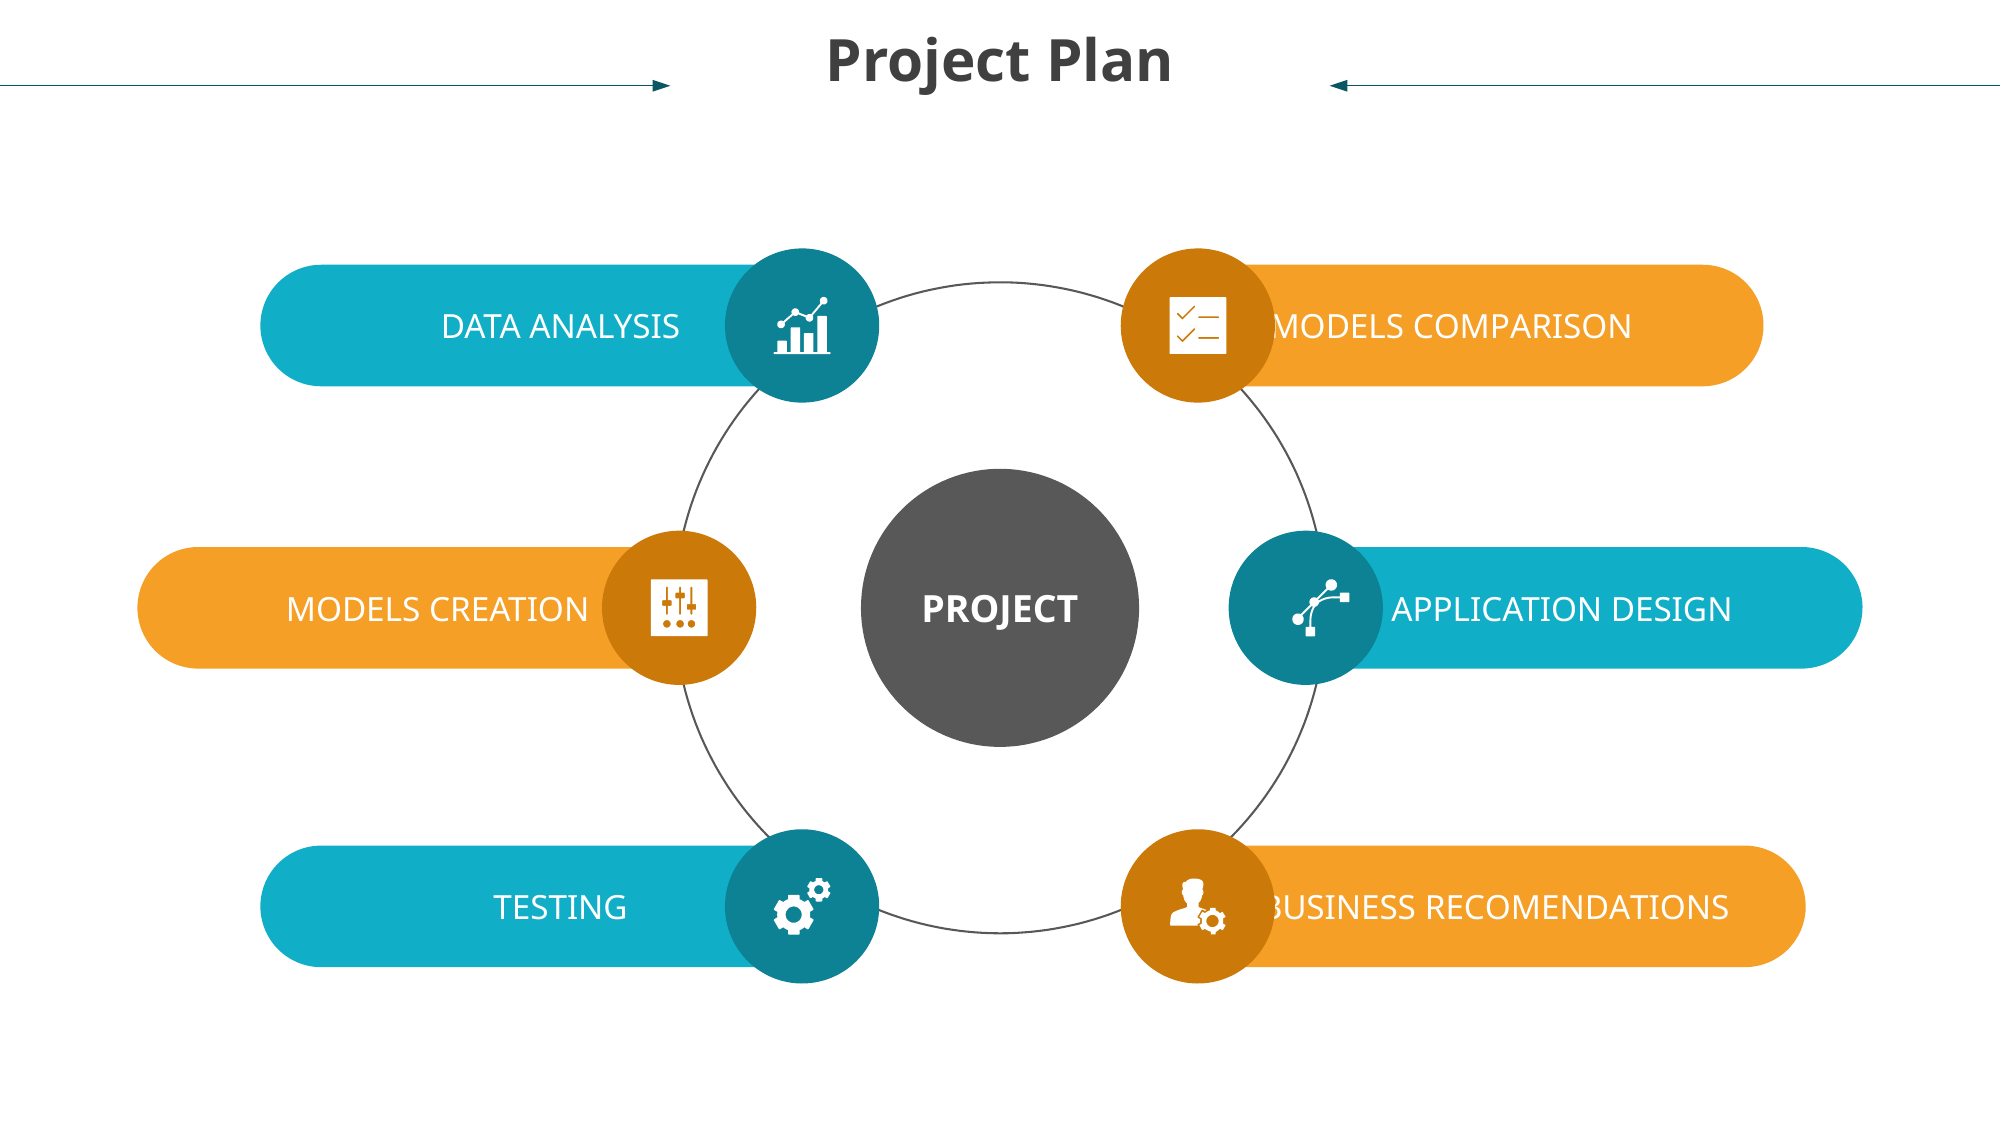

Project Plan
# Project analysis slide 2
DATA ANALYSIS
MODELS COMPARISON
PROJECT
MODELS CREATION
APPLICATION DESIGN
TESTING
BUSINESS RECOMENDATIONS